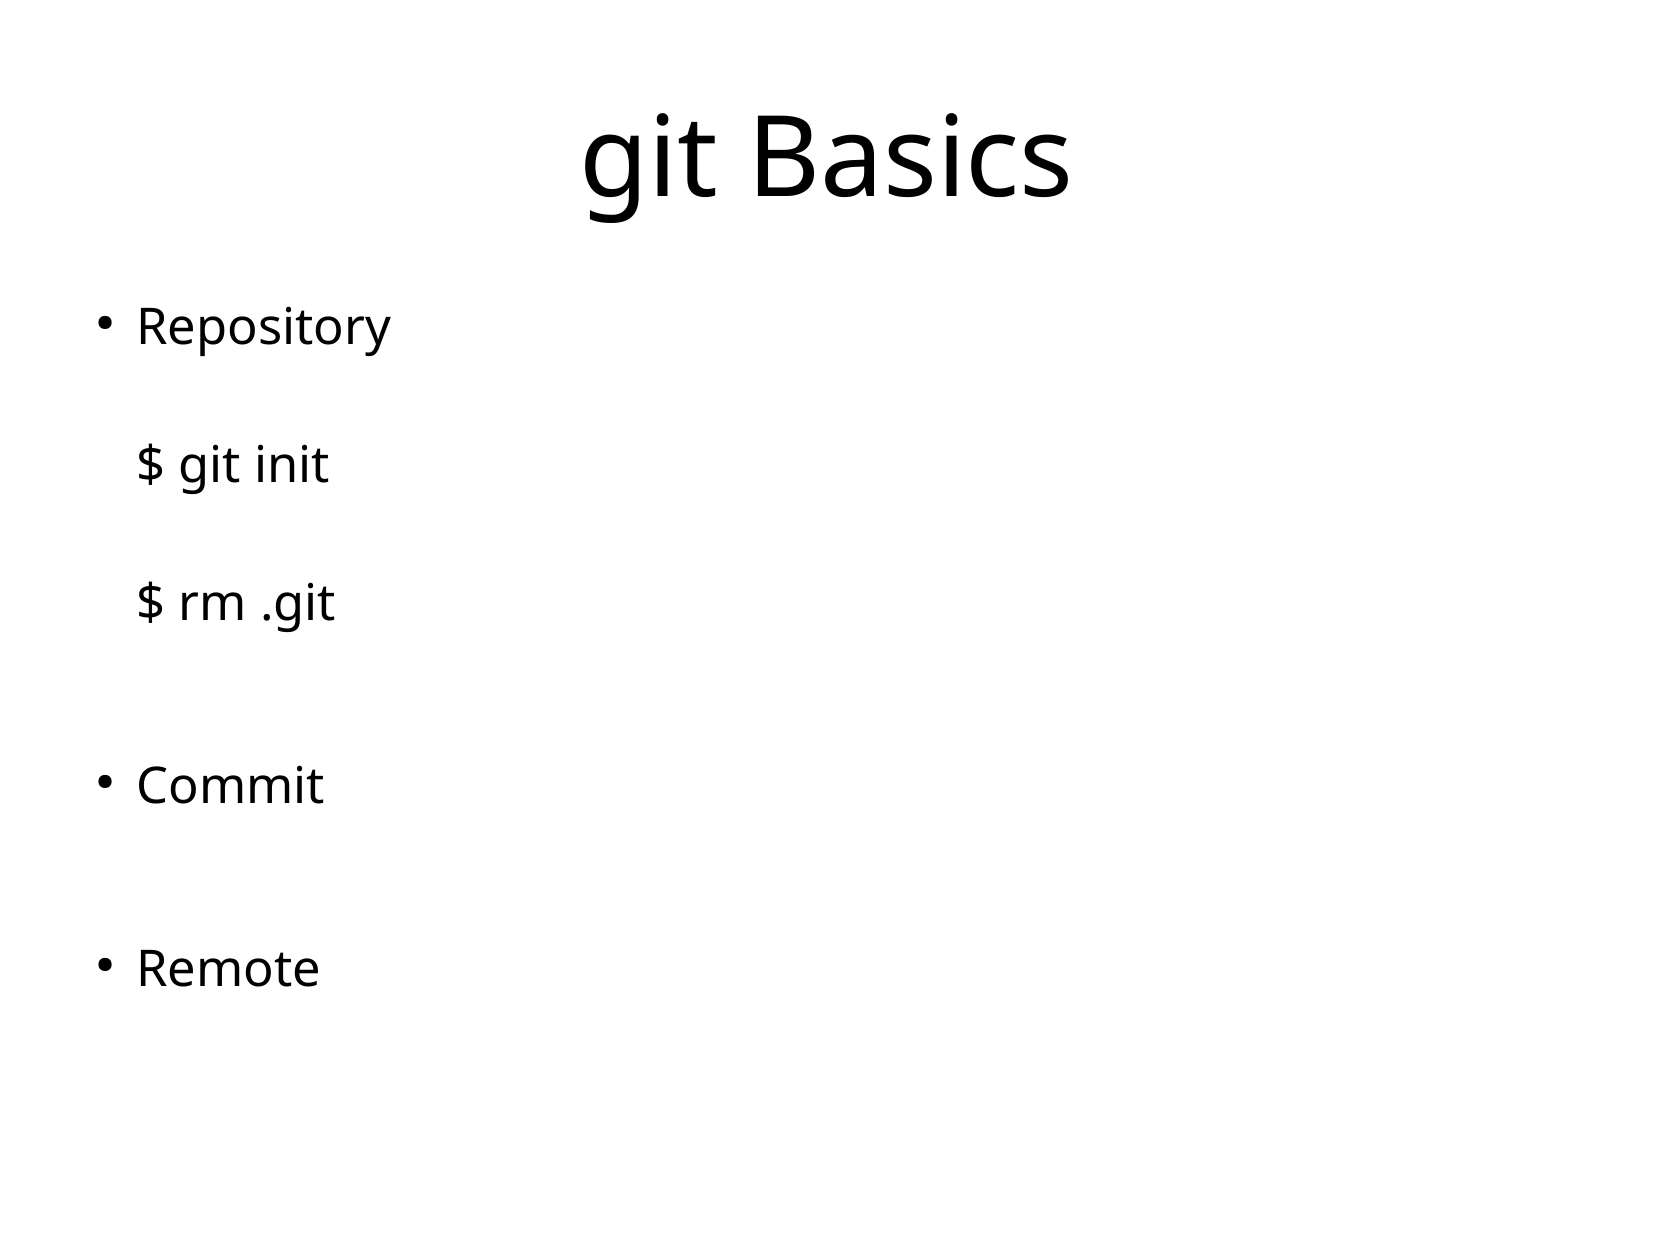

# git Basics
Repository
$ git init
$ rm .git
Commit
Remote